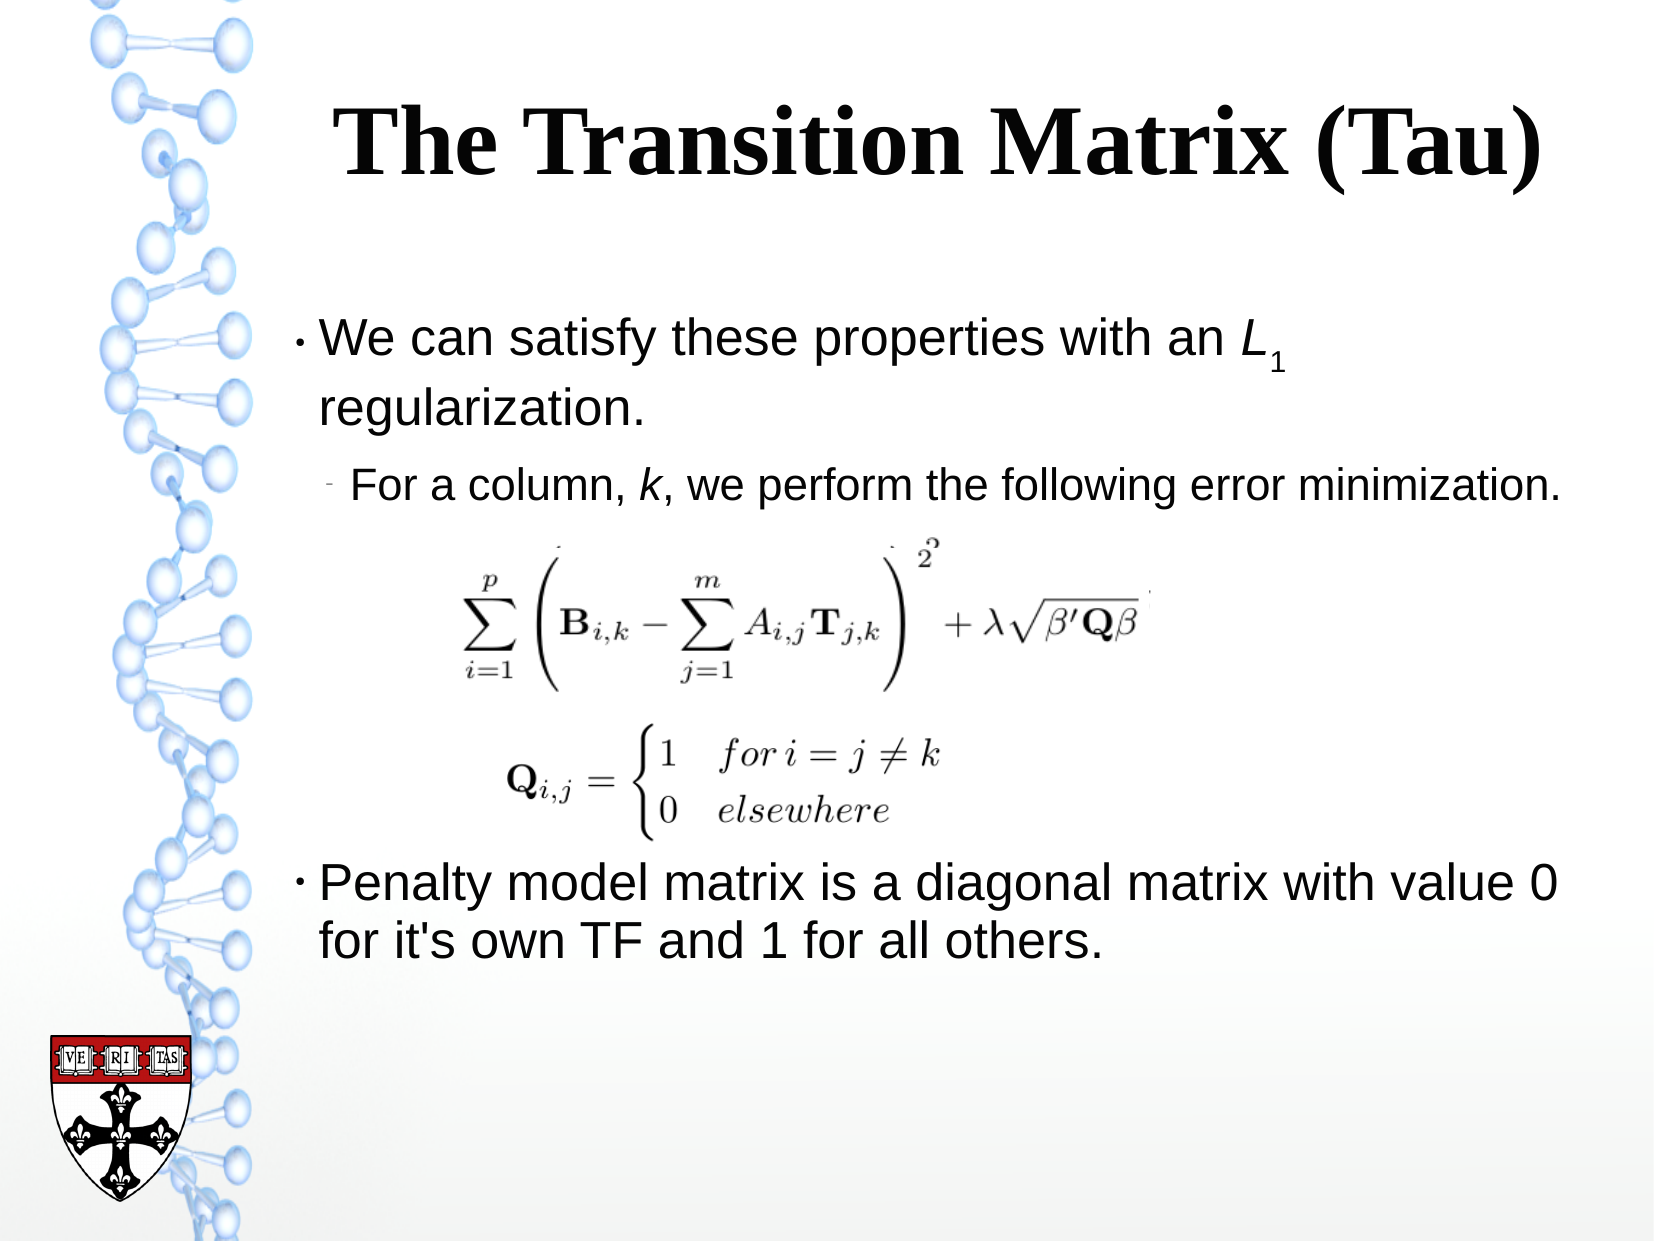

The Transition Matrix (Tau)
# We can satisfy these properties with an L1 regularization.
For a column, k, we perform the following error minimization.
Penalty model matrix is a diagonal matrix with value 0 for it's own TF and 1 for all others.